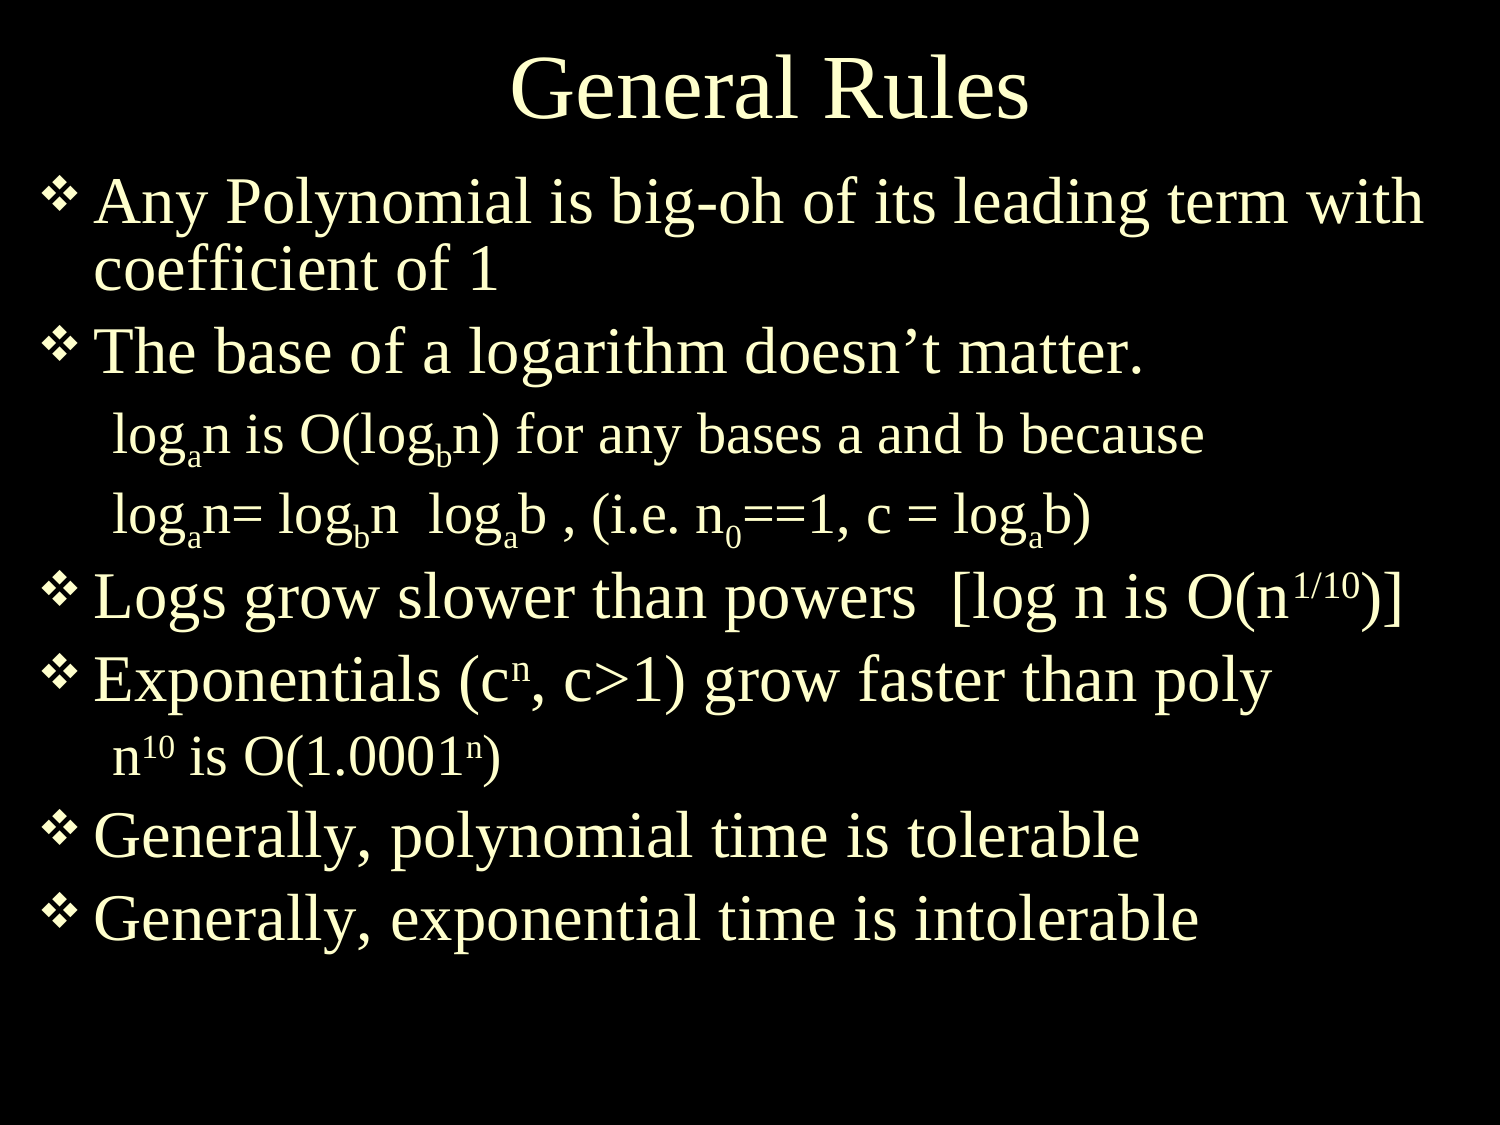

# General Rules
Any Polynomial is big-oh of its leading term with coefficient of 1
The base of a logarithm doesn’t matter.
logan is O(logbn) for any bases a and b because
logan= logbn logab , (i.e. n0==1, c = logab)
Logs grow slower than powers [log n is O(n1/10)]
Exponentials (cn, c>1) grow faster than poly
n10 is O(1.0001n)
Generally, polynomial time is tolerable
Generally, exponential time is intolerable